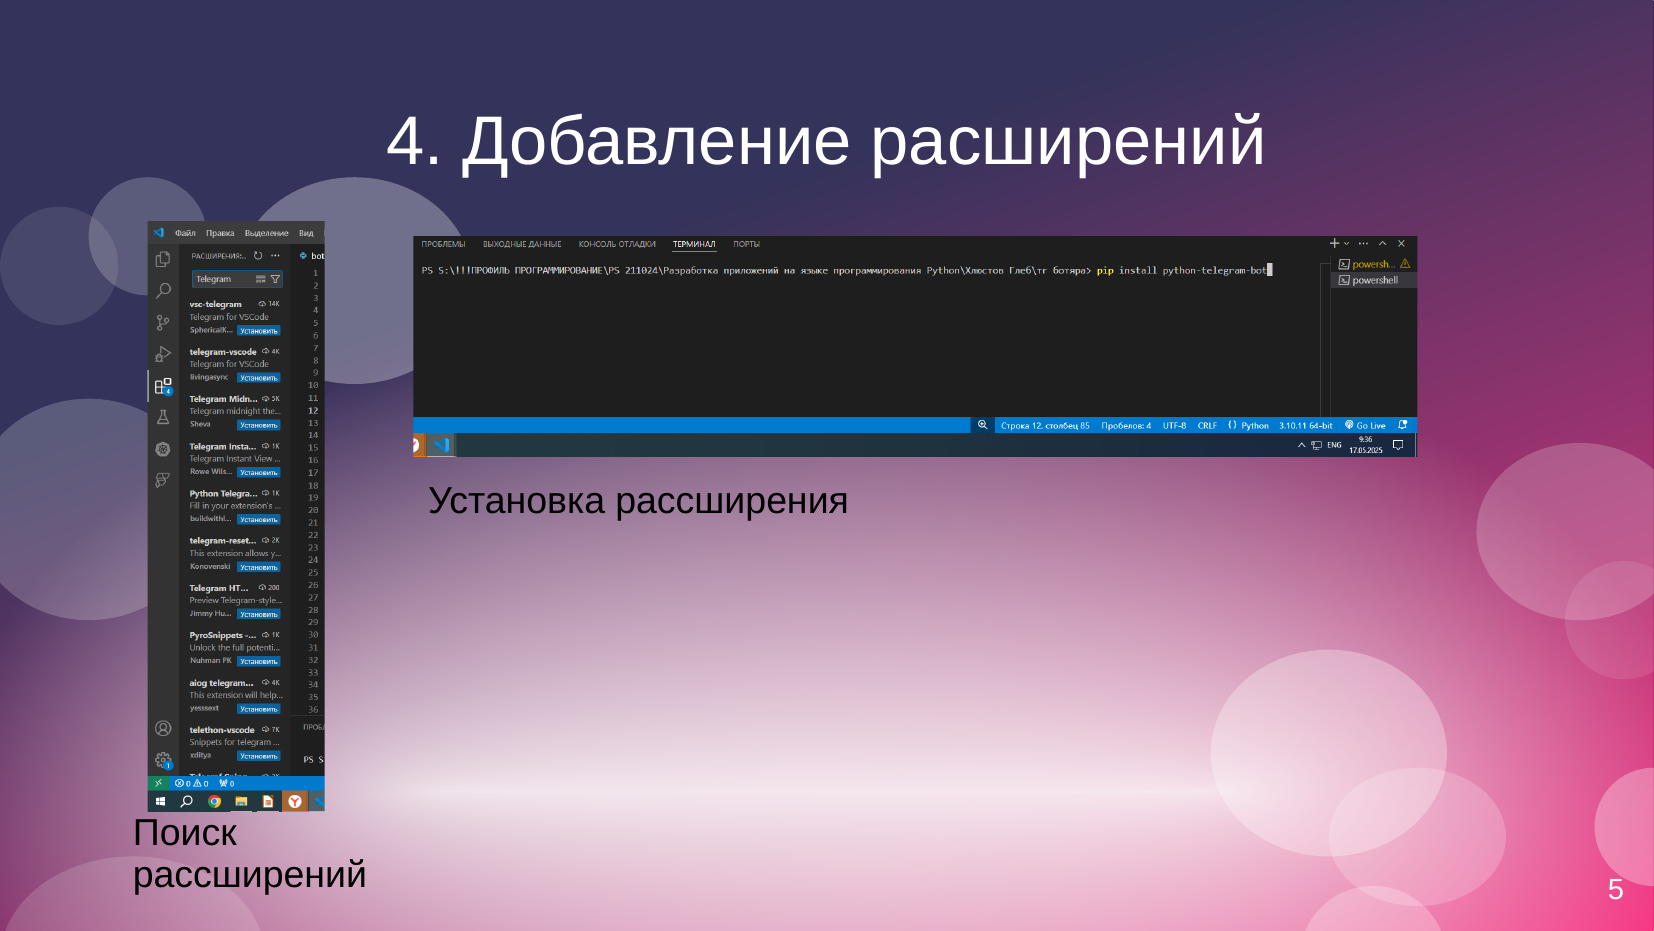

# 4. Добавление расширений
Установка рассширения
Поиск рассширений